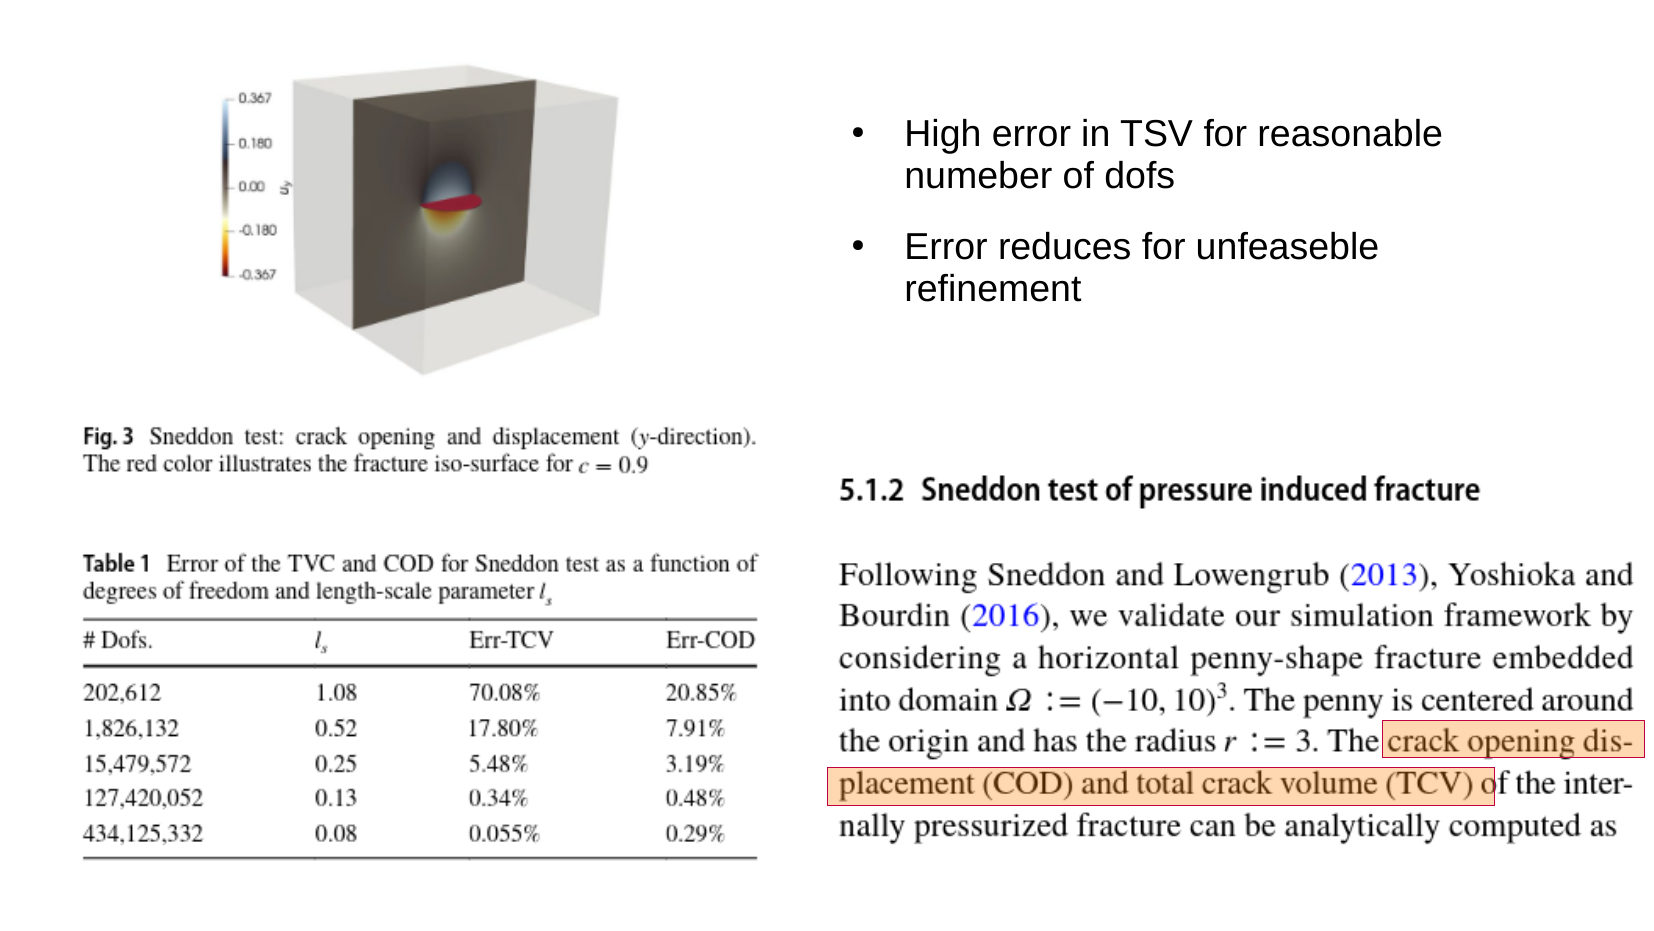

# High error in TSV for reasonable numeber of dofs
Error reduces for unfeaseble refinement